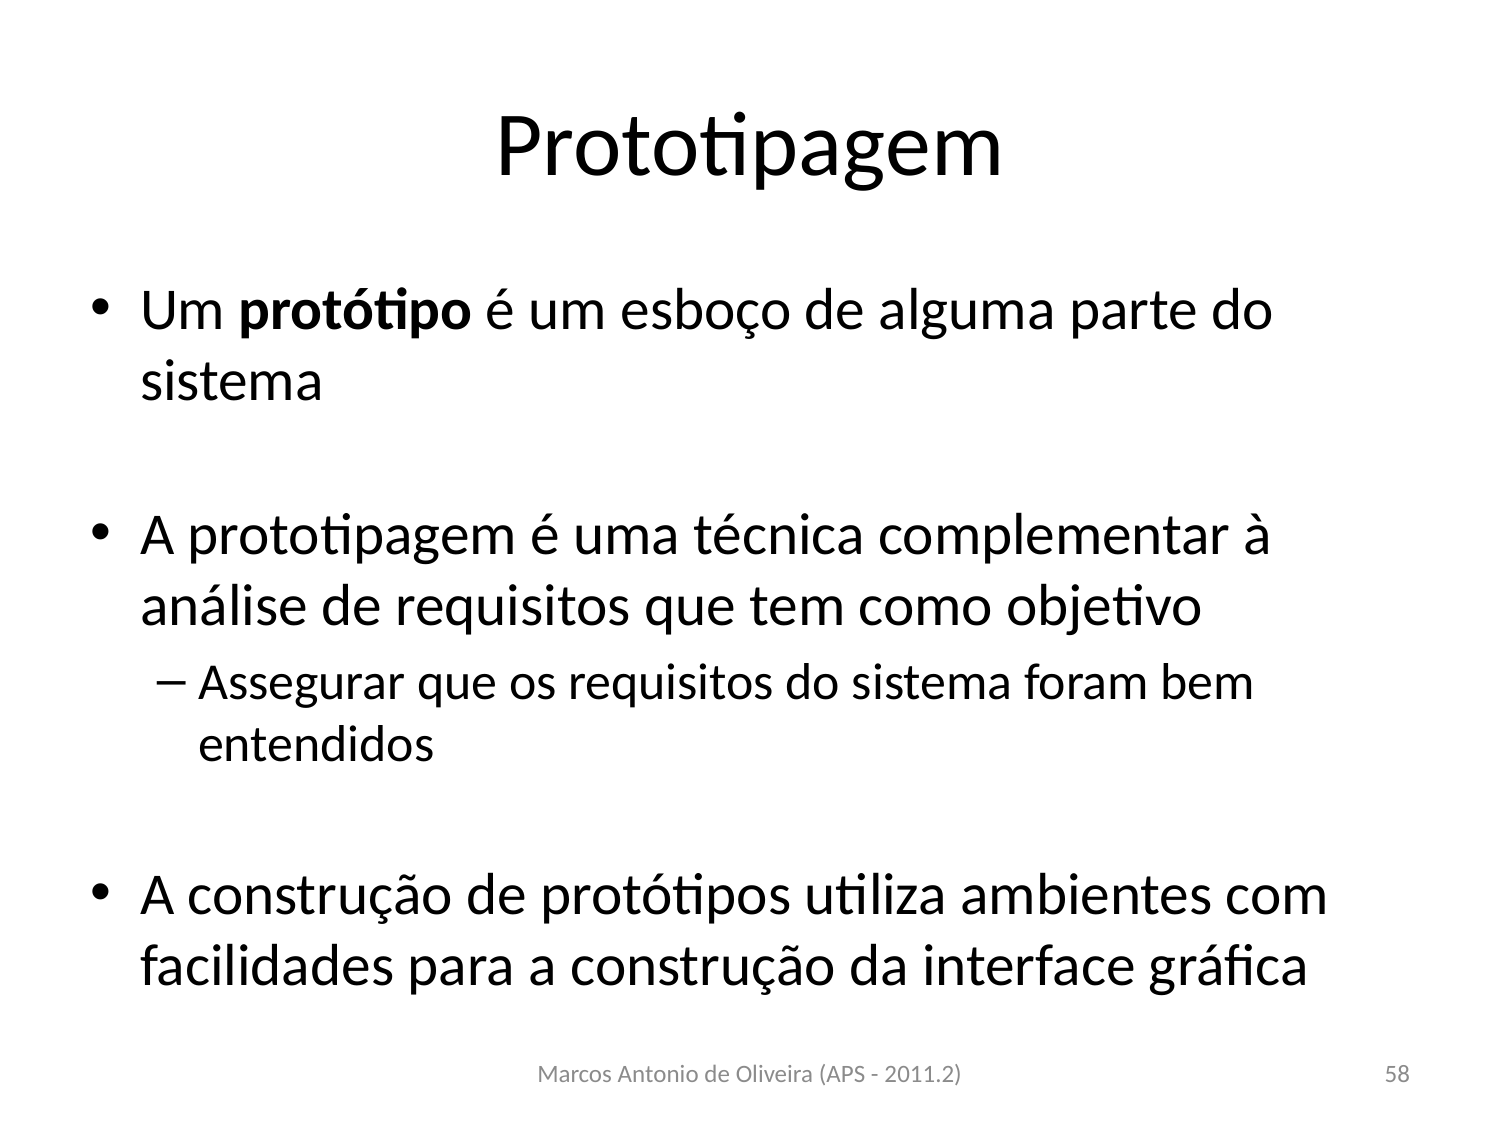

# Prototipagem
Um protótipo é um esboço de alguma parte do sistema
A prototipagem é uma técnica complementar à análise de requisitos que tem como objetivo
Assegurar que os requisitos do sistema foram bem entendidos
A construção de protótipos utiliza ambientes com facilidades para a construção da interface gráfica
Marcos Antonio de Oliveira (APS - 2011.2)